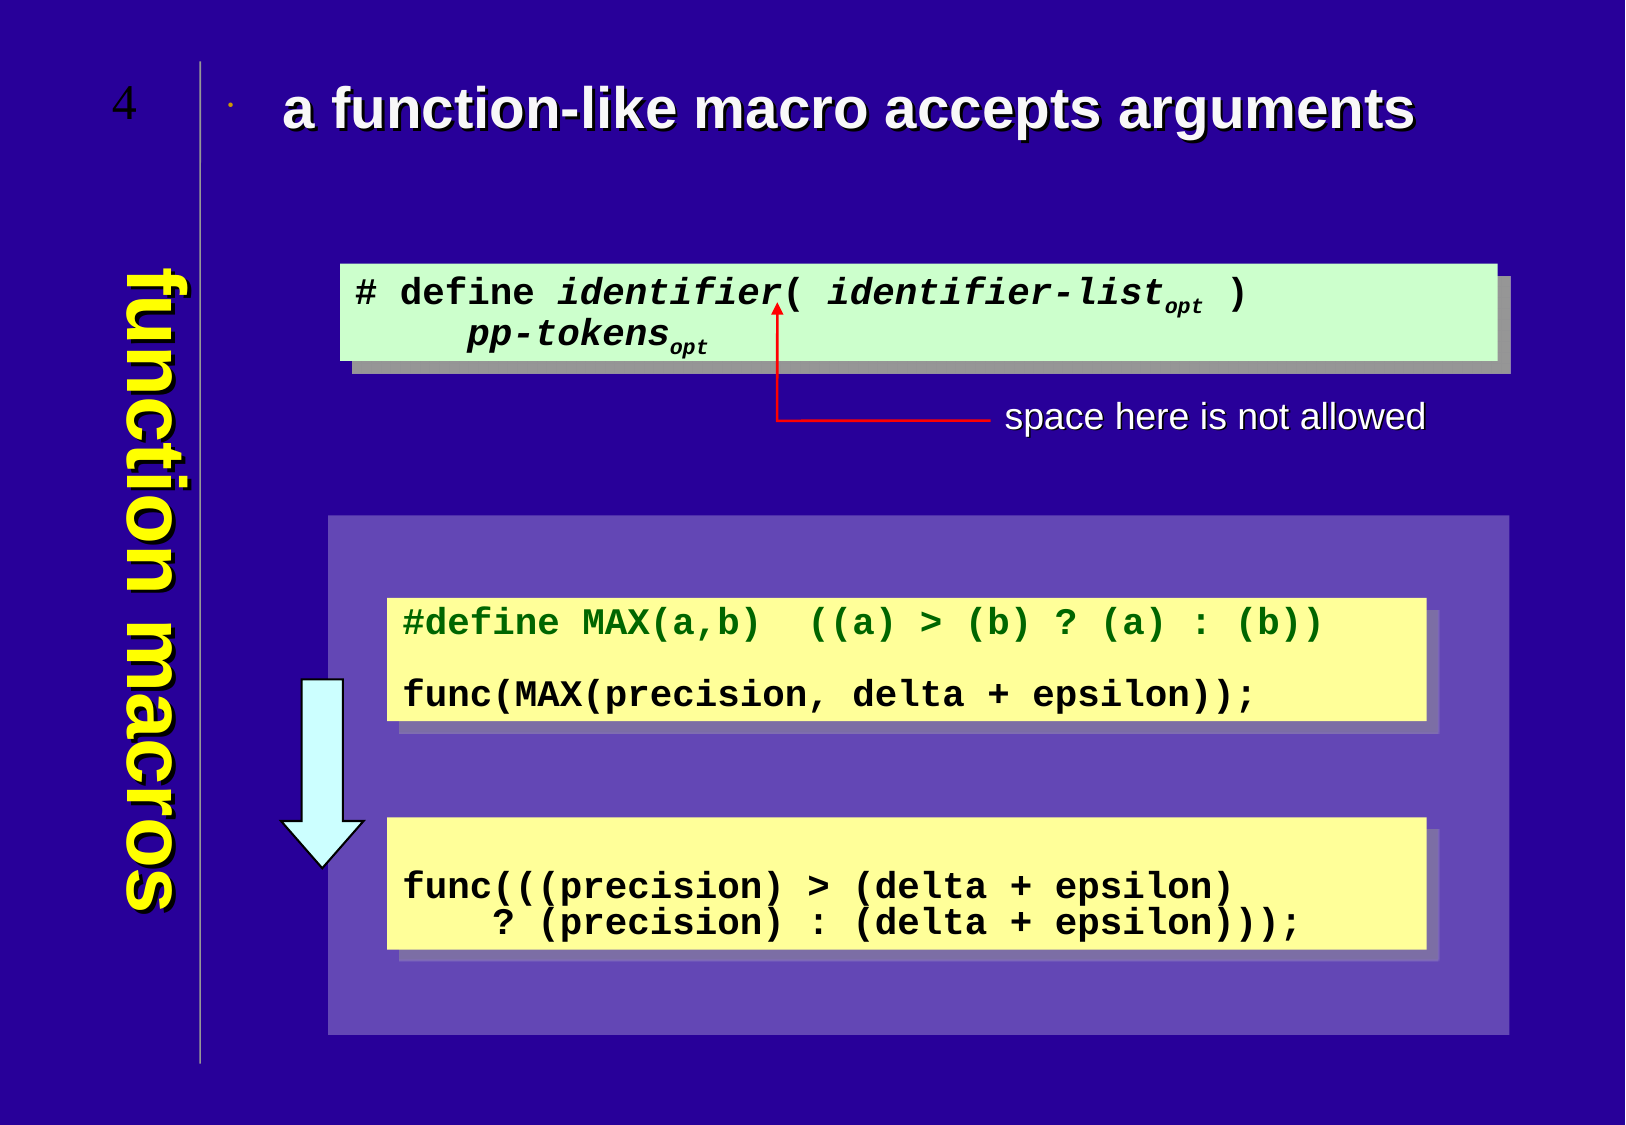

4
a function-like macro accepts arguments
# function macros
# define identifier( identifier-listopt )
 pp-tokensopt
space here is not allowed
#define MAX(a,b) ((a) > (b) ? (a) : (b))
func(MAX(precision, delta + epsilon));
func(((precision) > (delta + epsilon)
 ? (precision) : (delta + epsilon)));